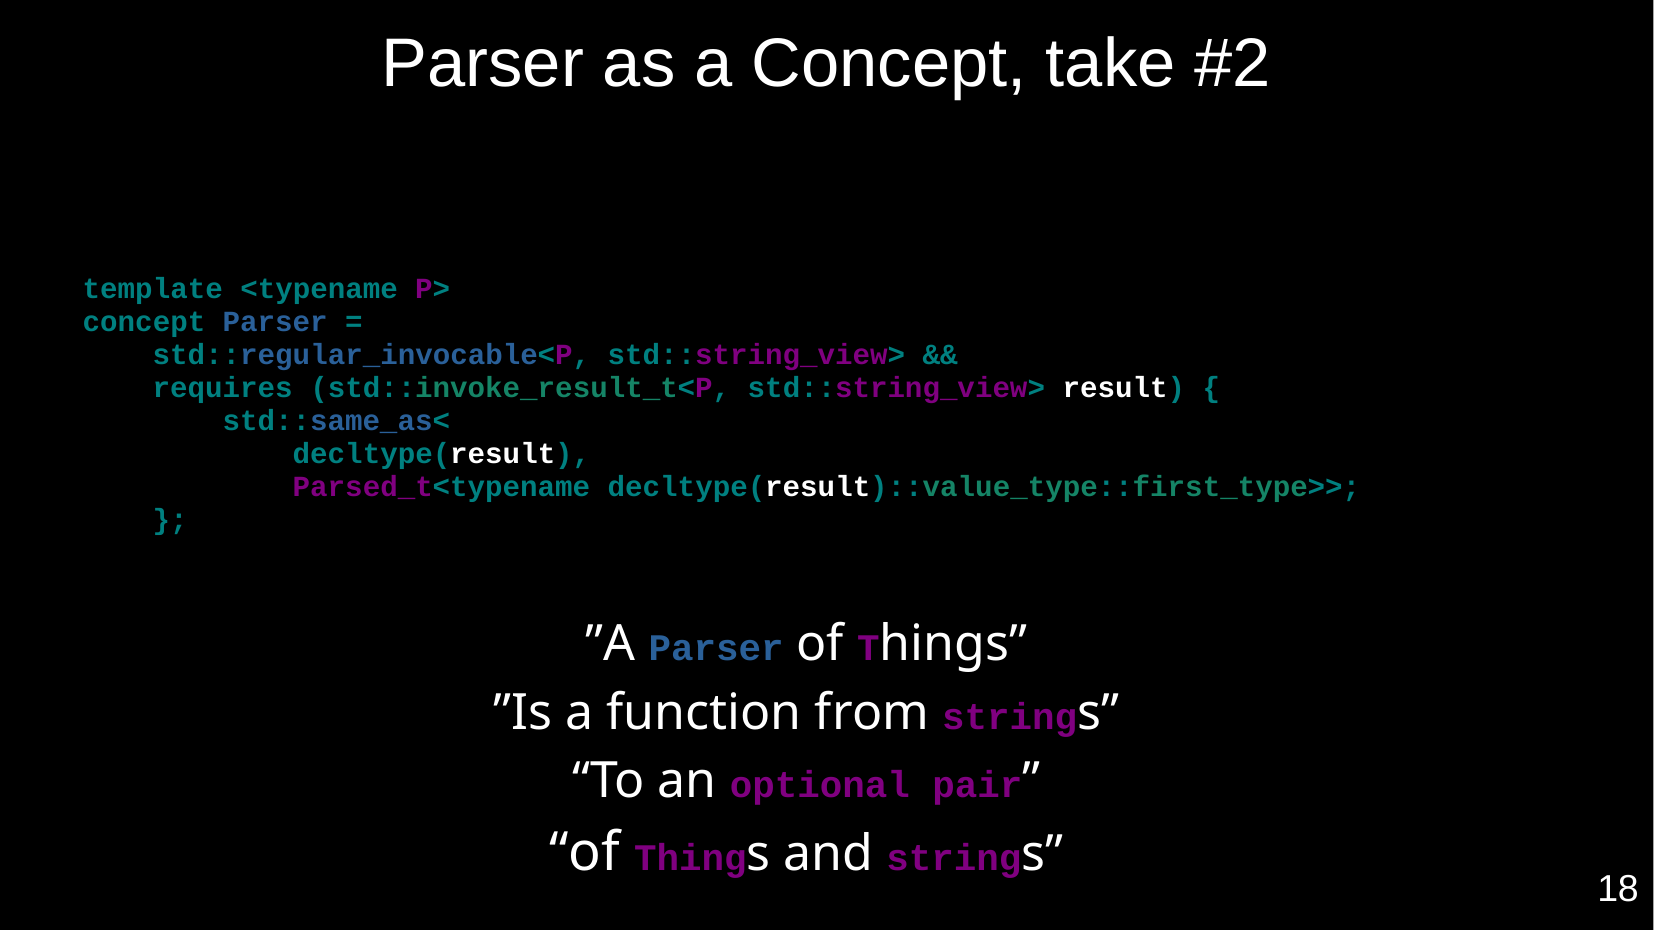

# Parser as a Concept, take #2
template <typename P>
concept Parser =
 std::regular_invocable<P, std::string_view> &&
 requires (std::invoke_result_t<P, std::string_view> result) {
 std::same_as<
 decltype(result),
 Parsed_t<typename decltype(result)::value_type::first_type>>;
 };
”A Parser of Things”
”Is a function from strings”
“To an optional pair”
“of Things and strings”